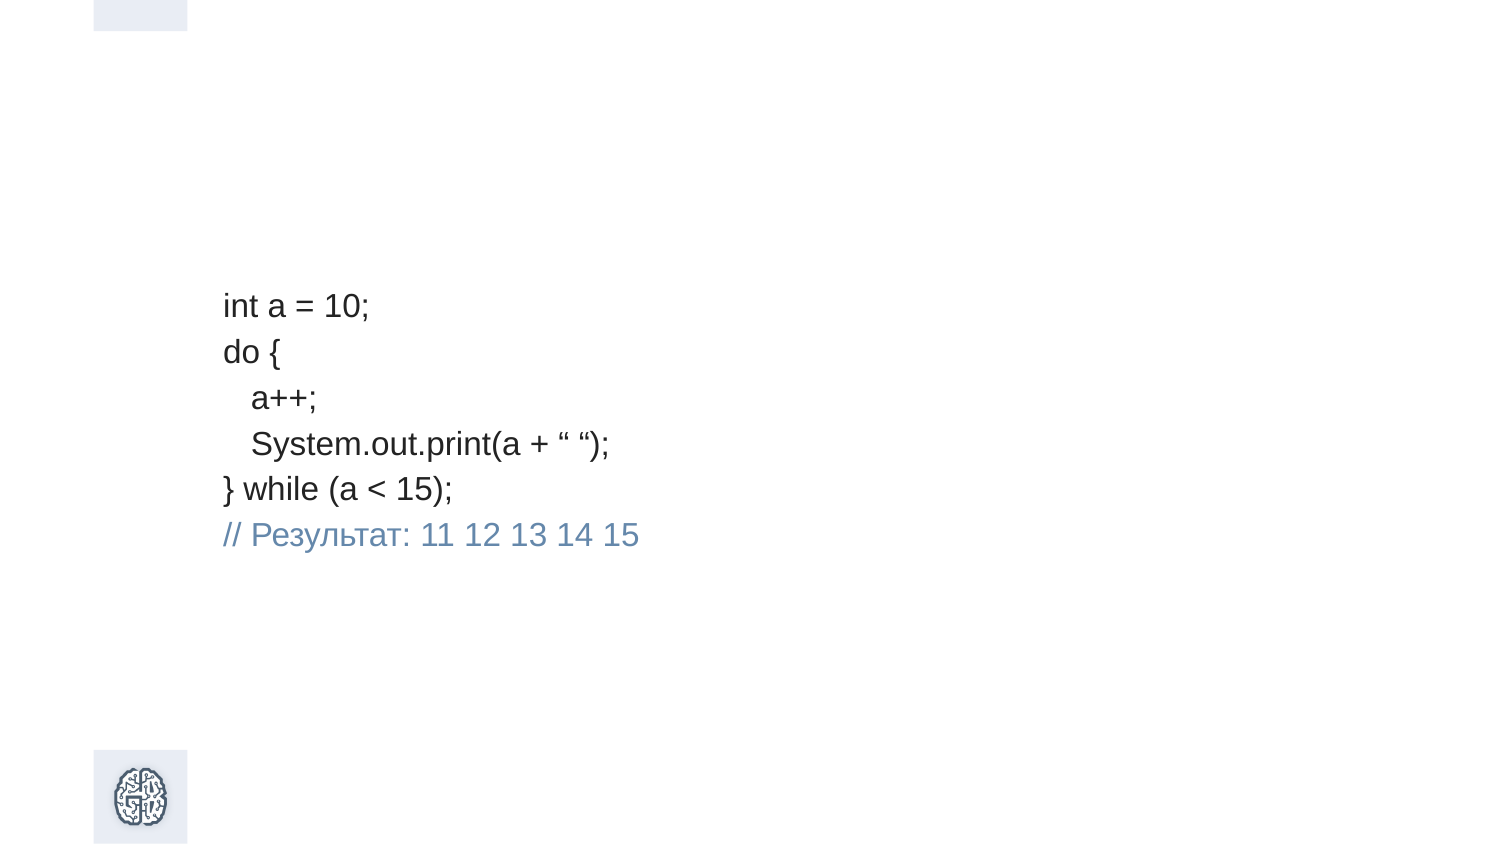

int a = 10;
do {
 a++;
 System.out.print(a + “ “);
} while (a < 15);
// Результат: 11 12 13 14 15